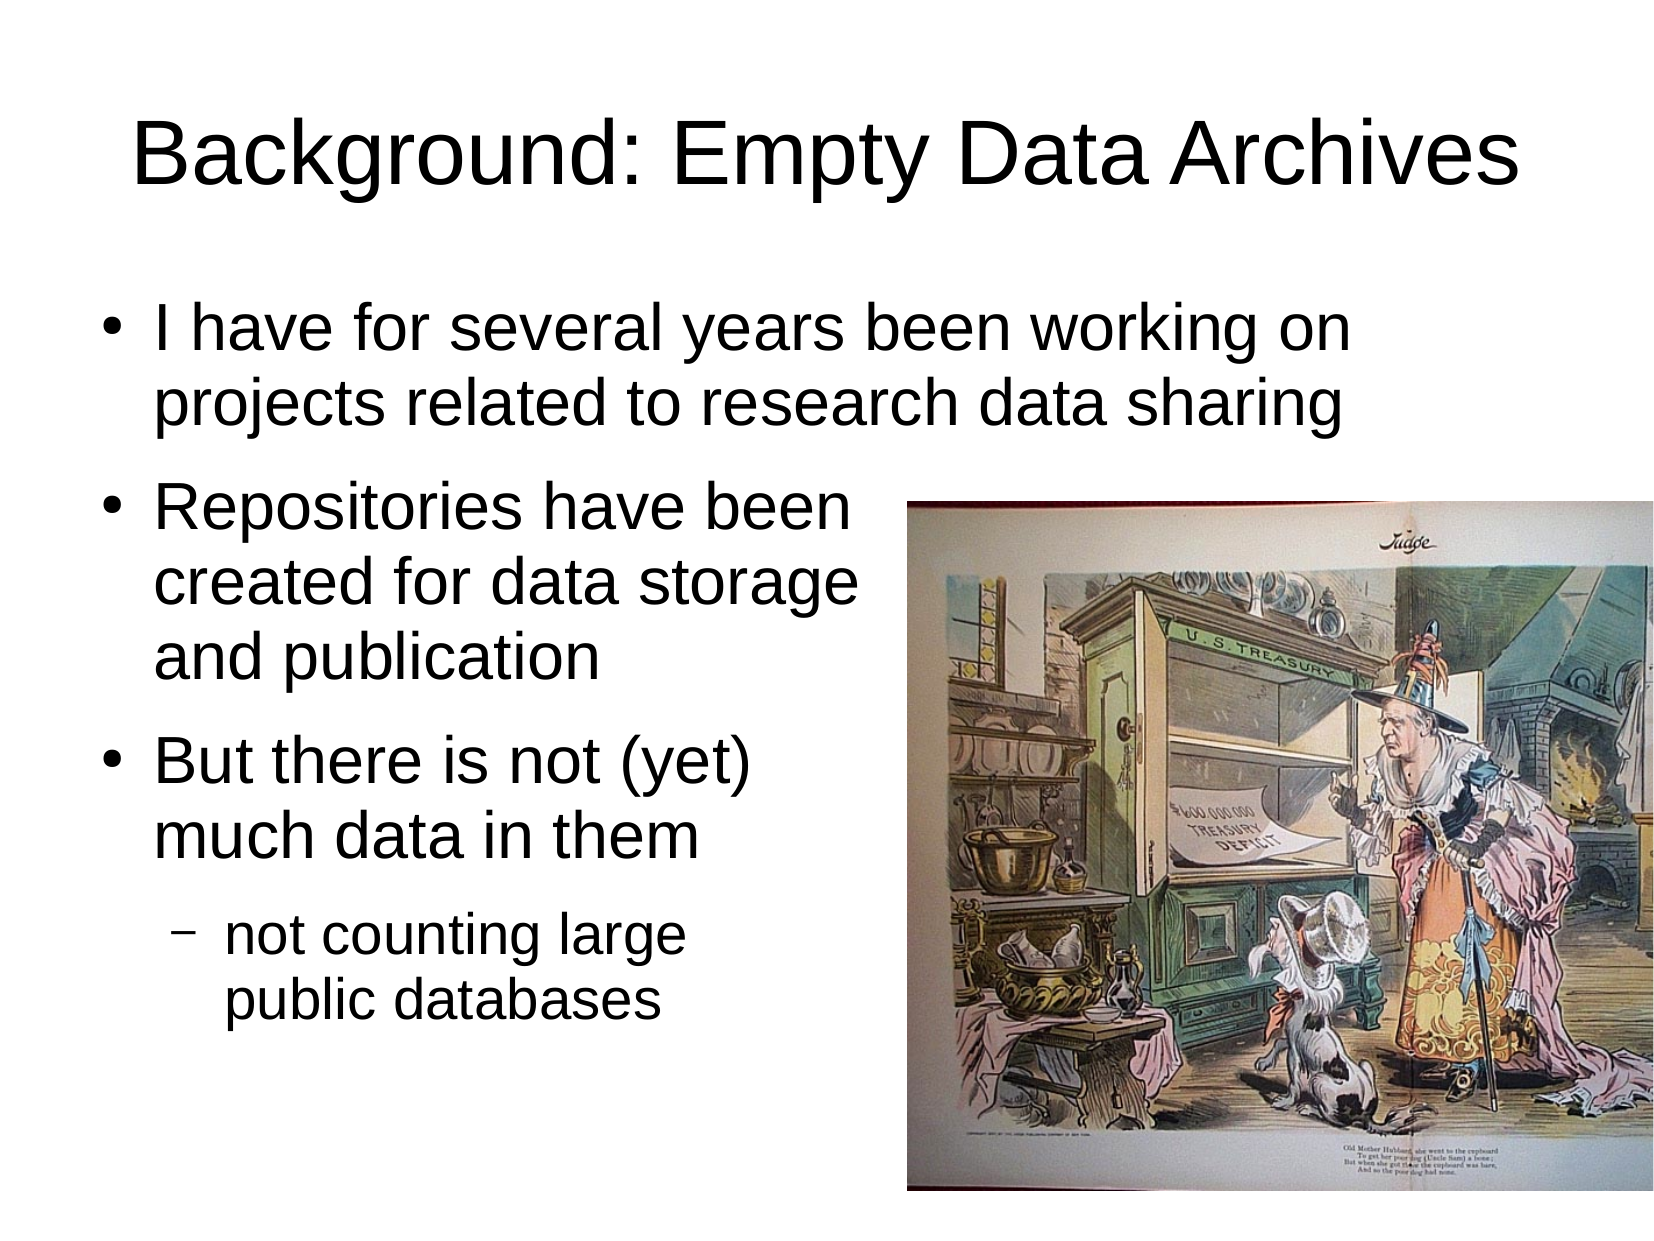

# Background: Empty Data Archives
I have for several years been working on projects related to research data sharing
Repositories have been
created for data storage
and publication
But there is not (yet)
much data in them
not counting large
public databases